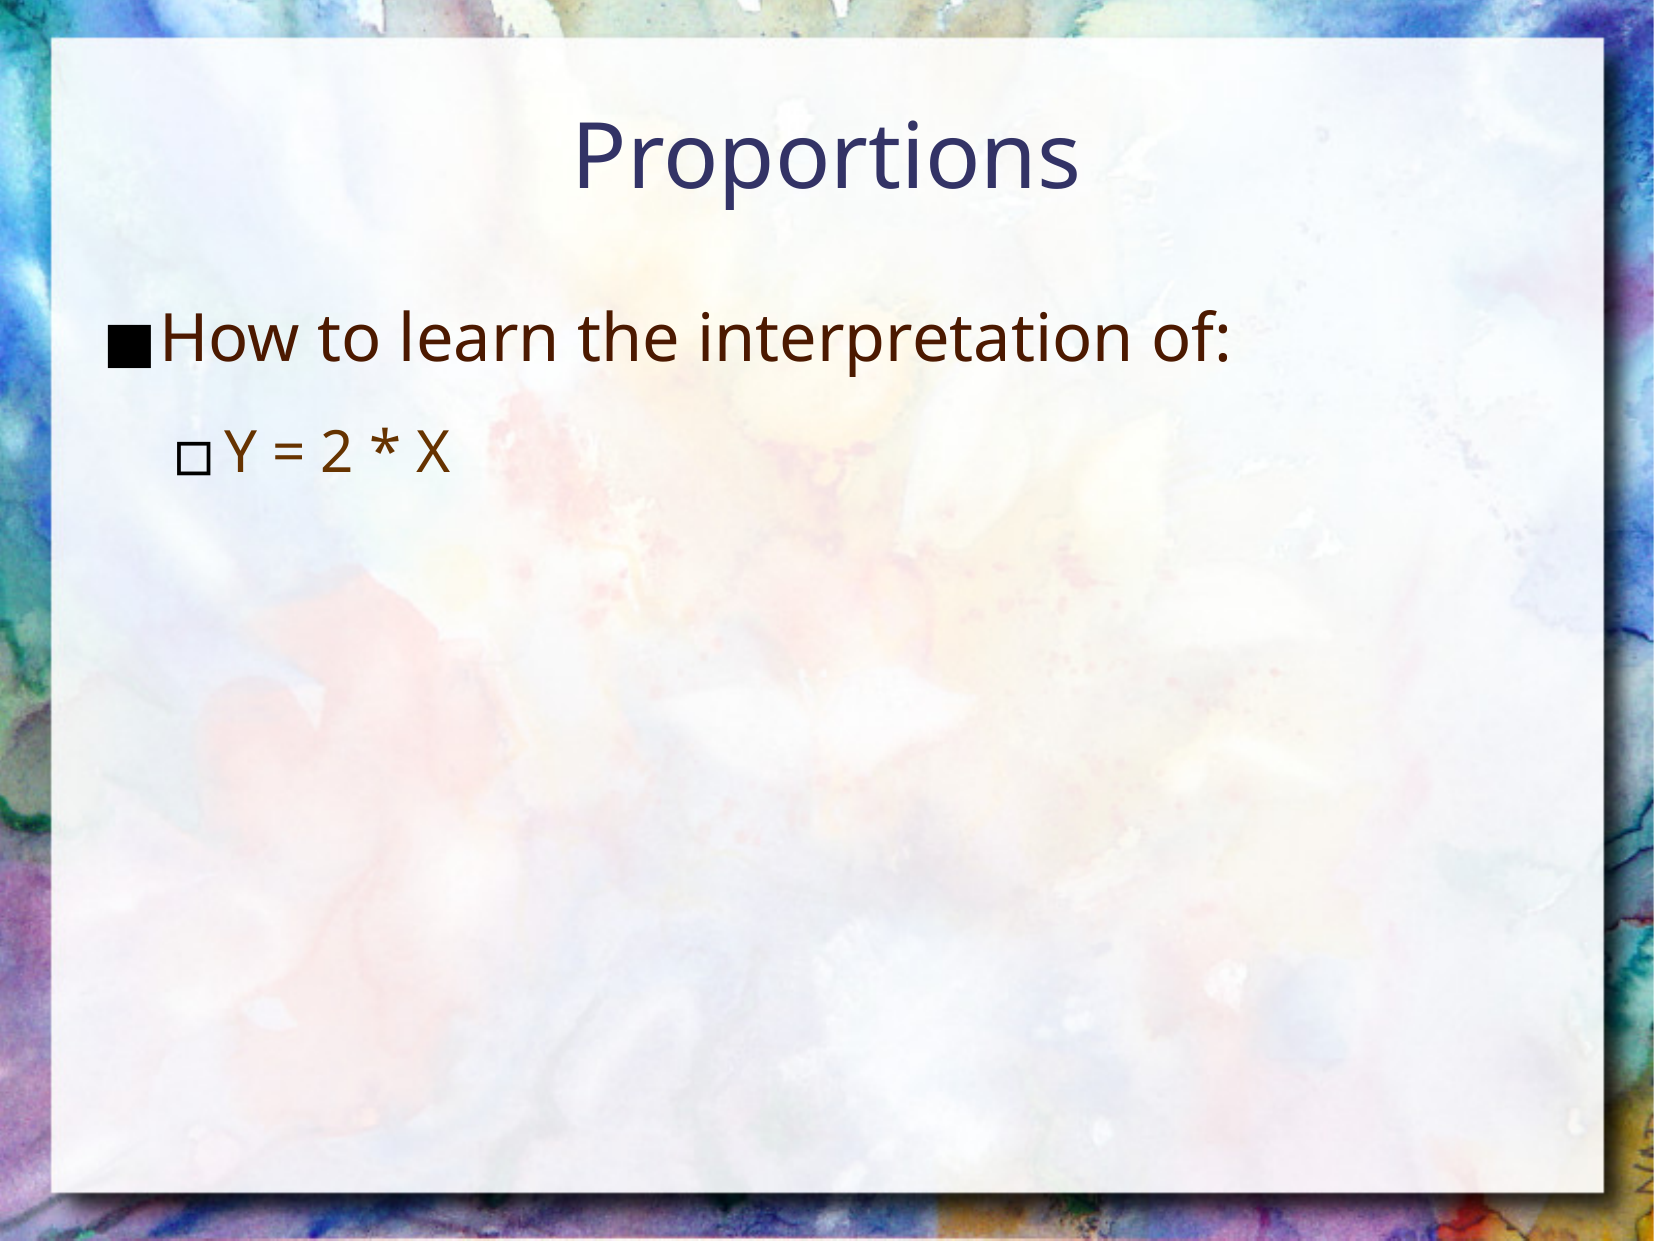

# Proportions
How to learn the interpretation of:
Y = 2 * X